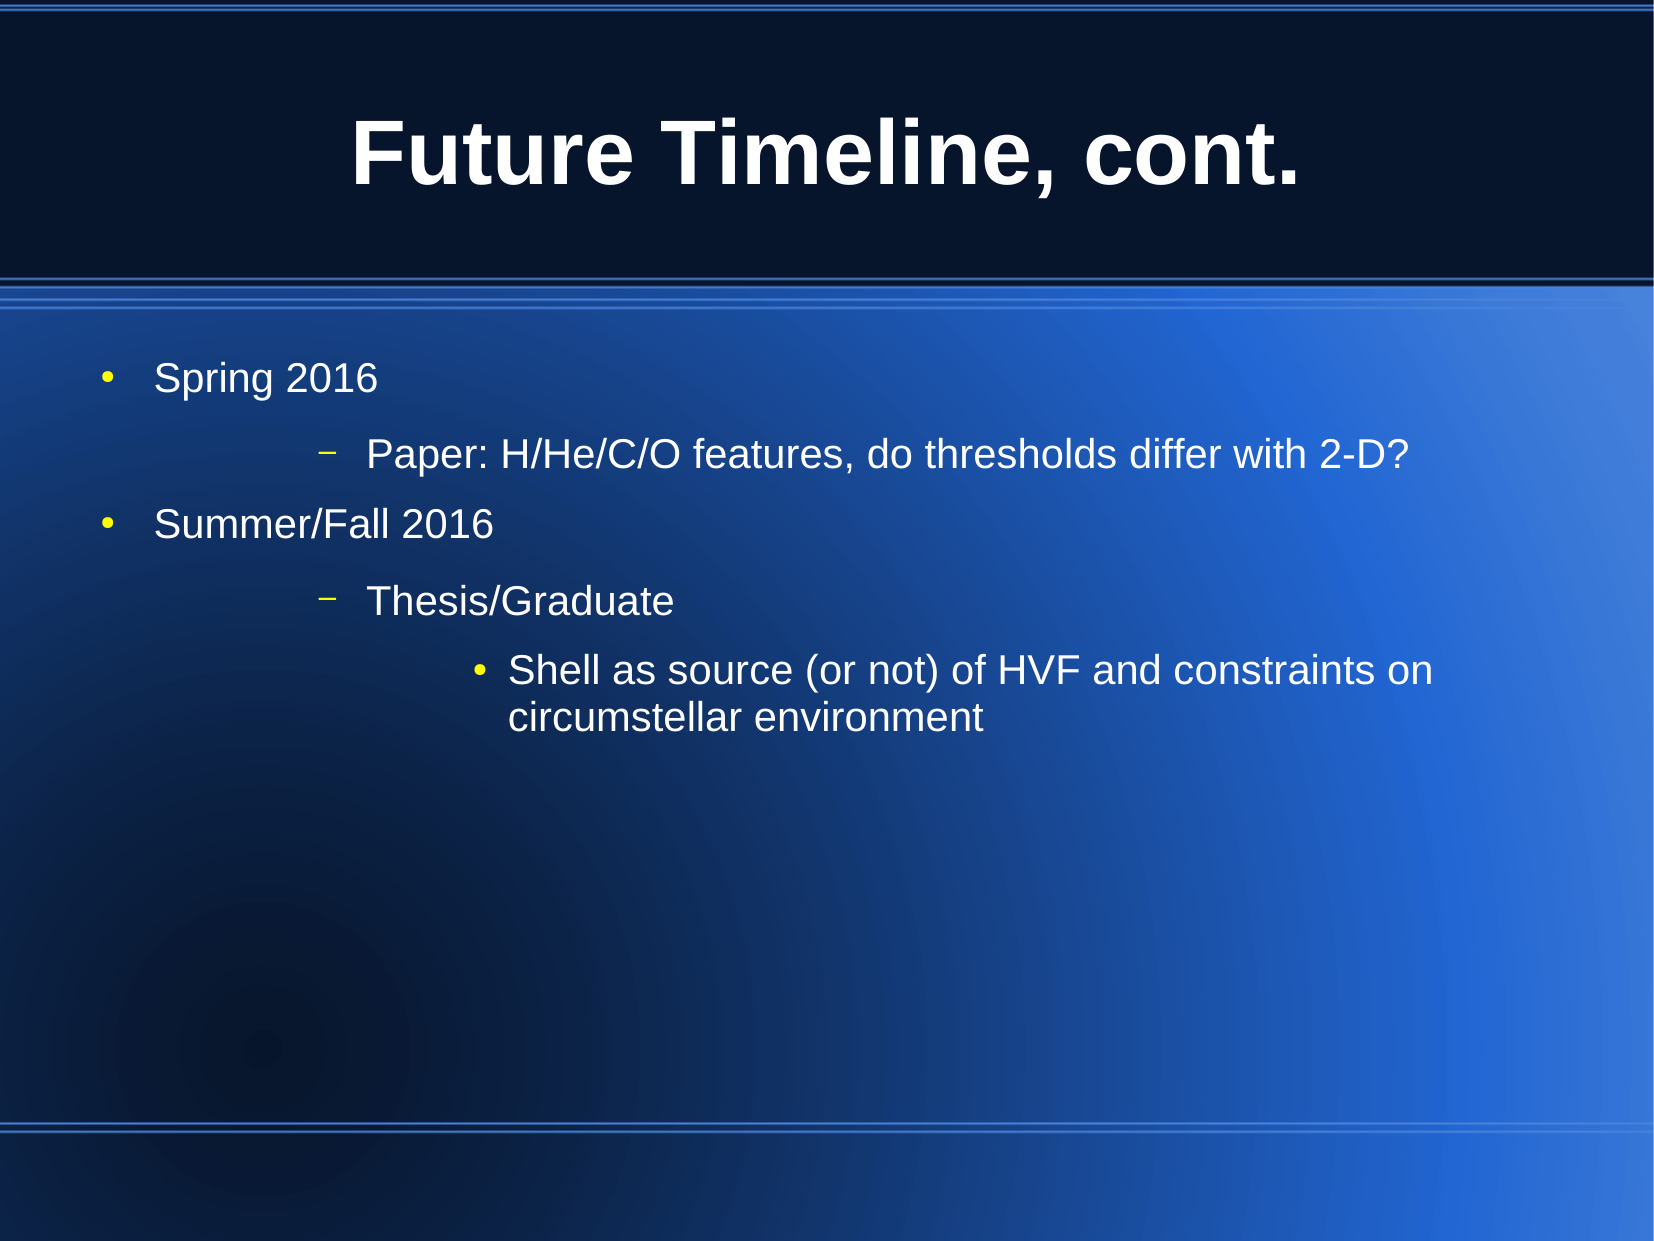

# Future Timeline, cont.
Spring 2016
Paper: H/He/C/O features, do thresholds differ with 2-D?
Summer/Fall 2016
Thesis/Graduate
Shell as source (or not) of HVF and constraints on circumstellar environment